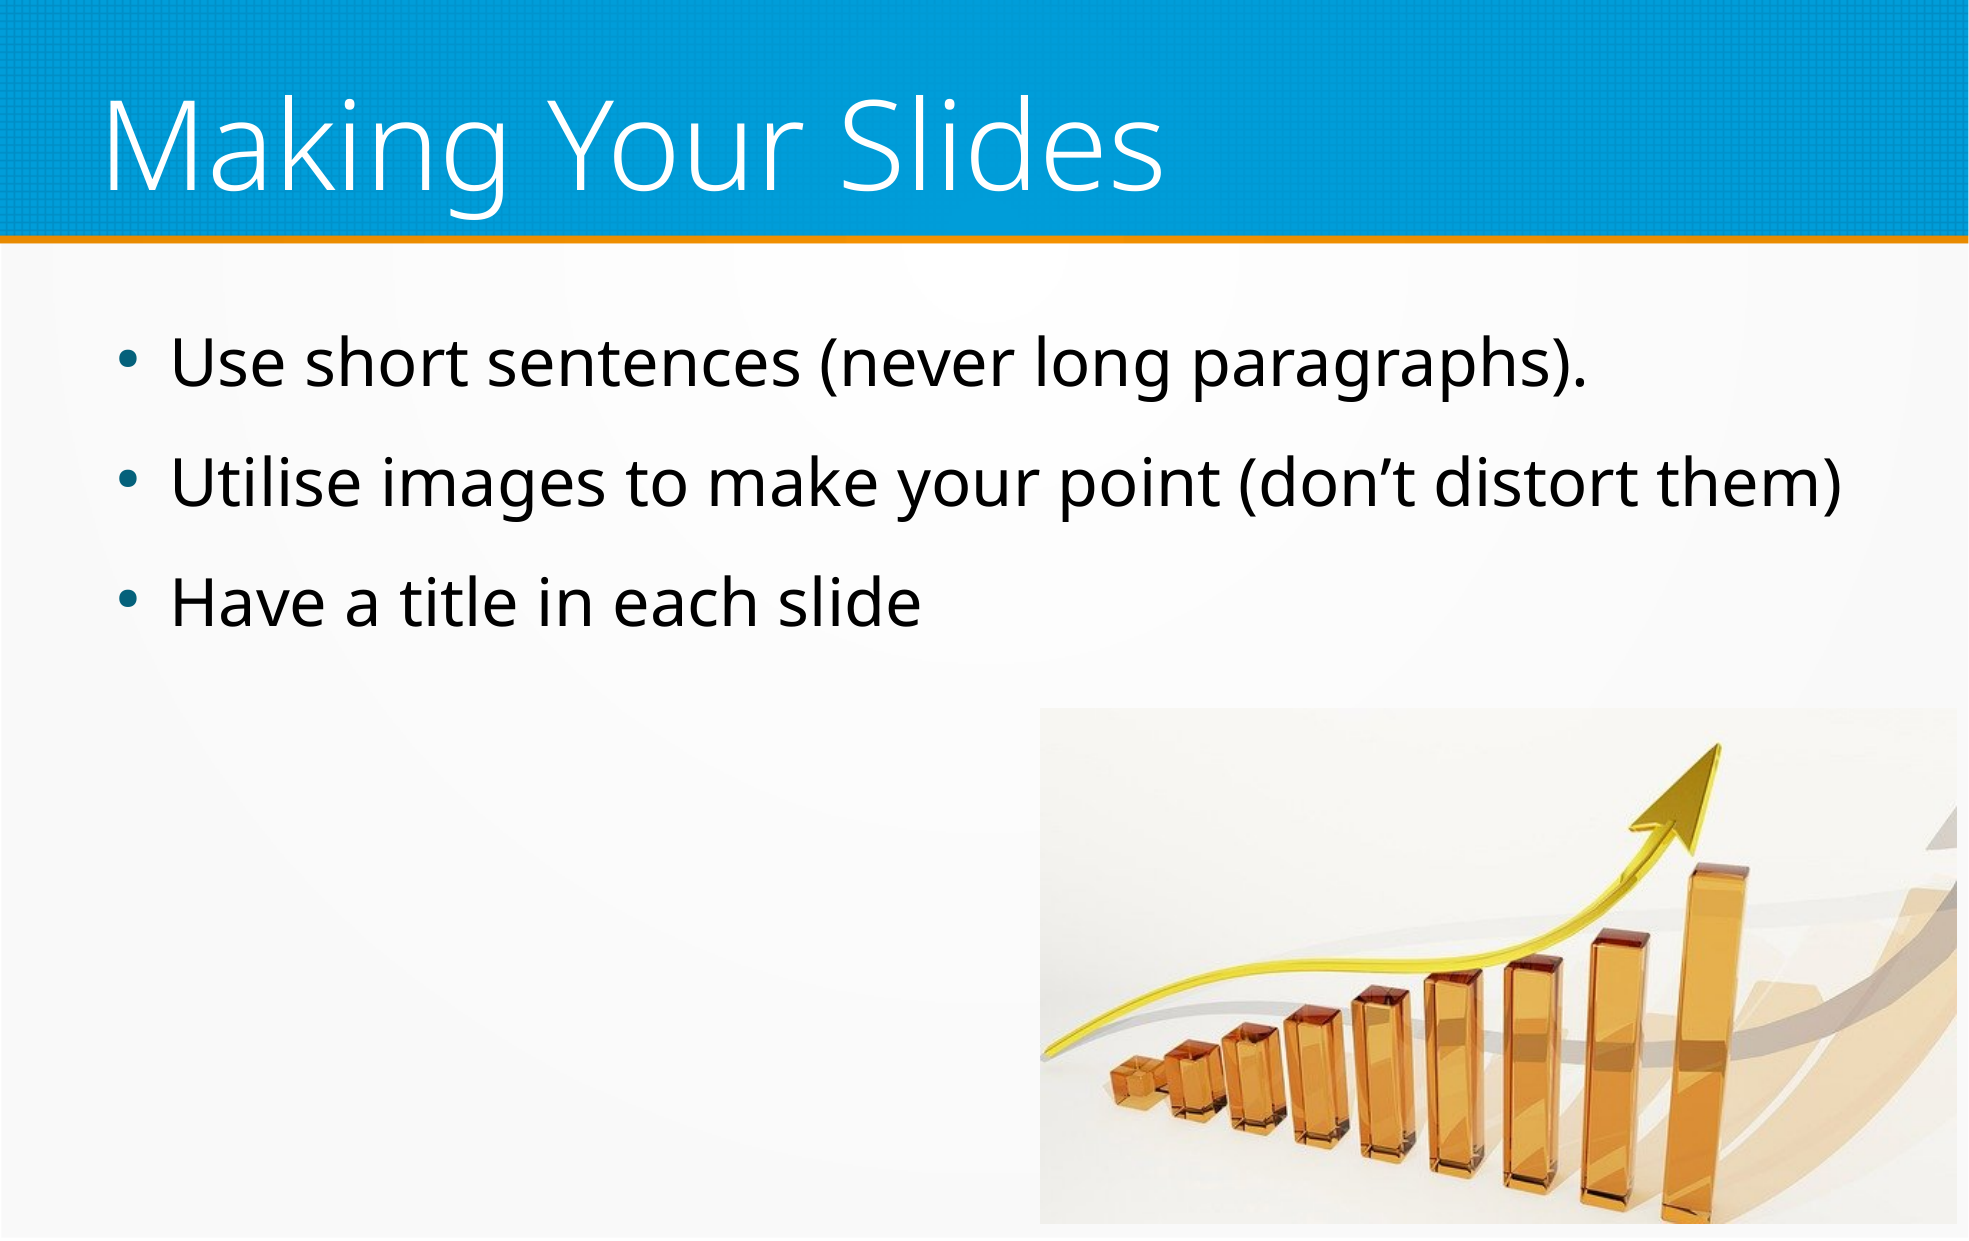

# Making Your Slides
Use short sentences (never long paragraphs).
Utilise images to make your point (don’t distort them)
Have a title in each slide